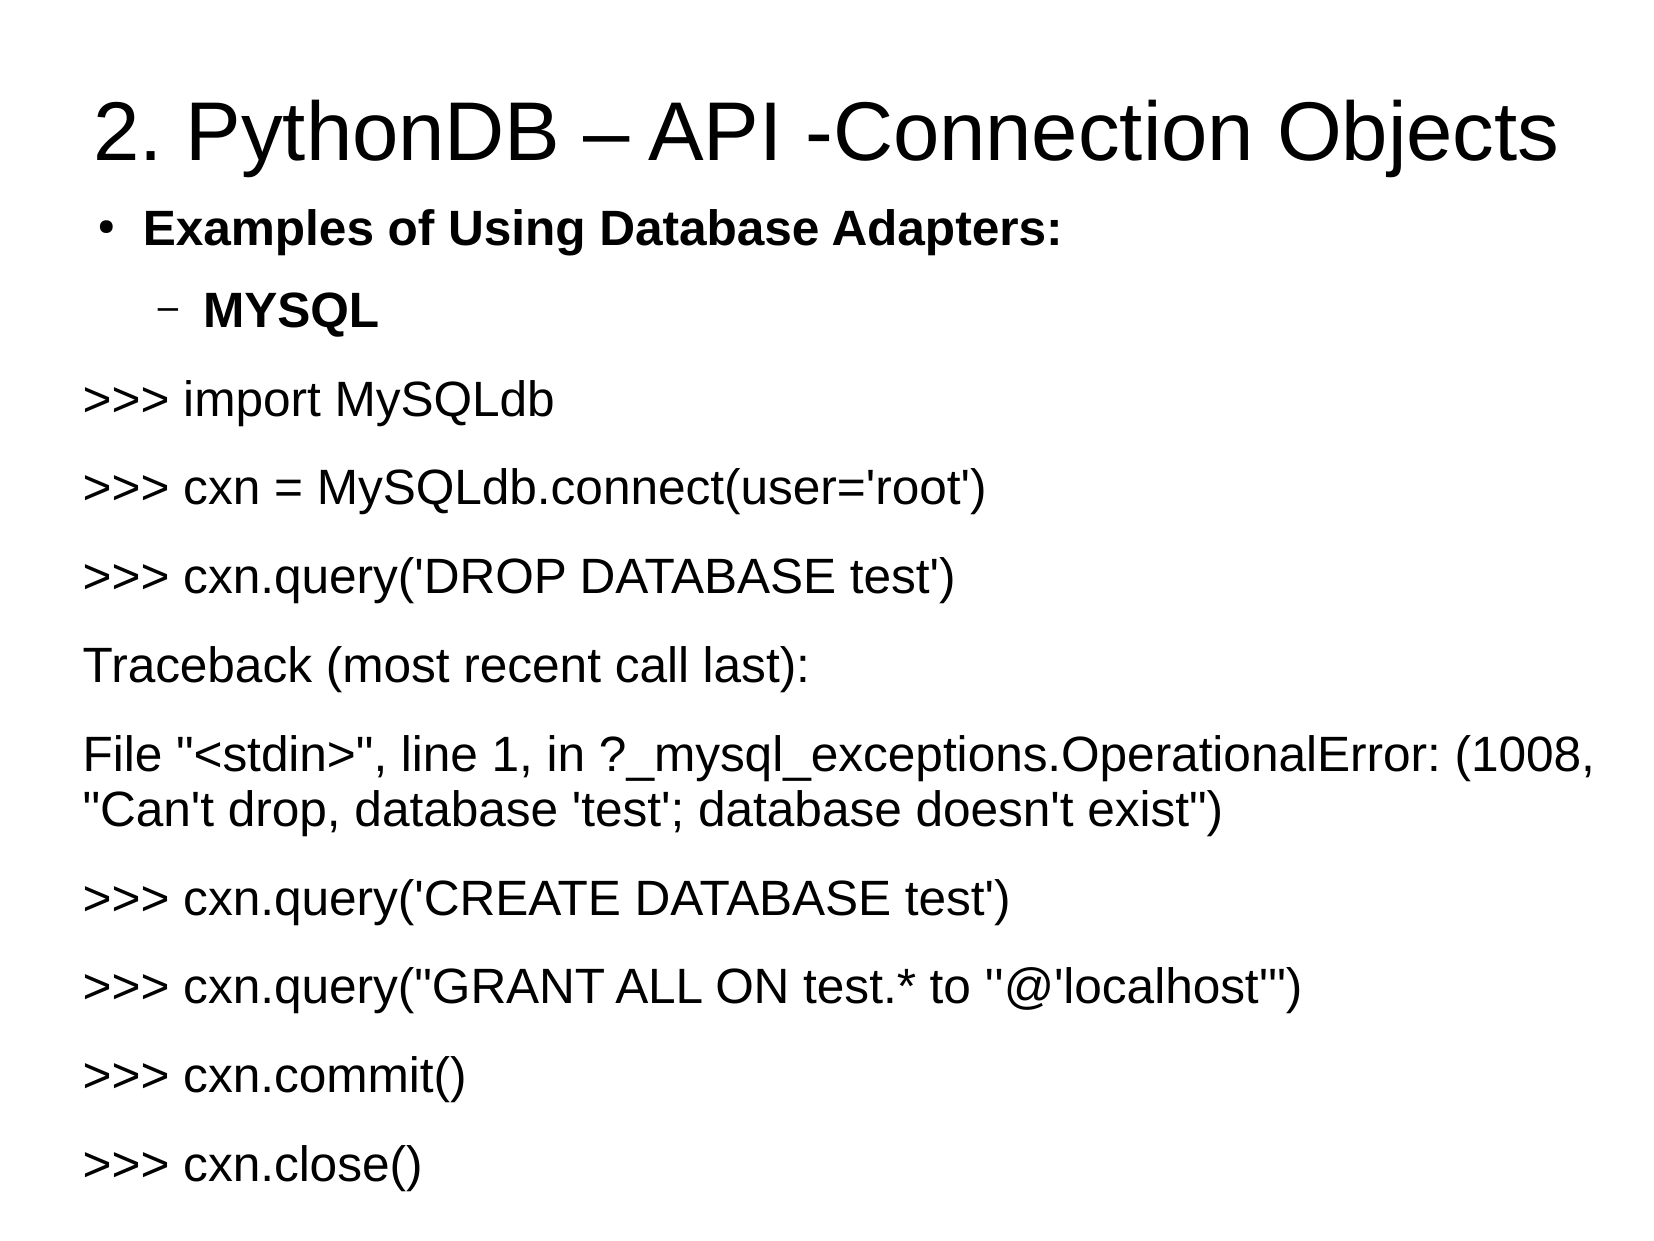

# 2. PythonDB – API -Connection Objects
Examples of Using Database Adapters:
MYSQL
>>> import MySQLdb
>>> cxn = MySQLdb.connect(user='root')
>>> cxn.query('DROP DATABASE test')
Traceback (most recent call last):
File "<stdin>", line 1, in ?_mysql_exceptions.OperationalError: (1008, "Can't drop, database 'test'; database doesn't exist")
>>> cxn.query('CREATE DATABASE test')
>>> cxn.query("GRANT ALL ON test.* to ''@'localhost'")
>>> cxn.commit()
>>> cxn.close()